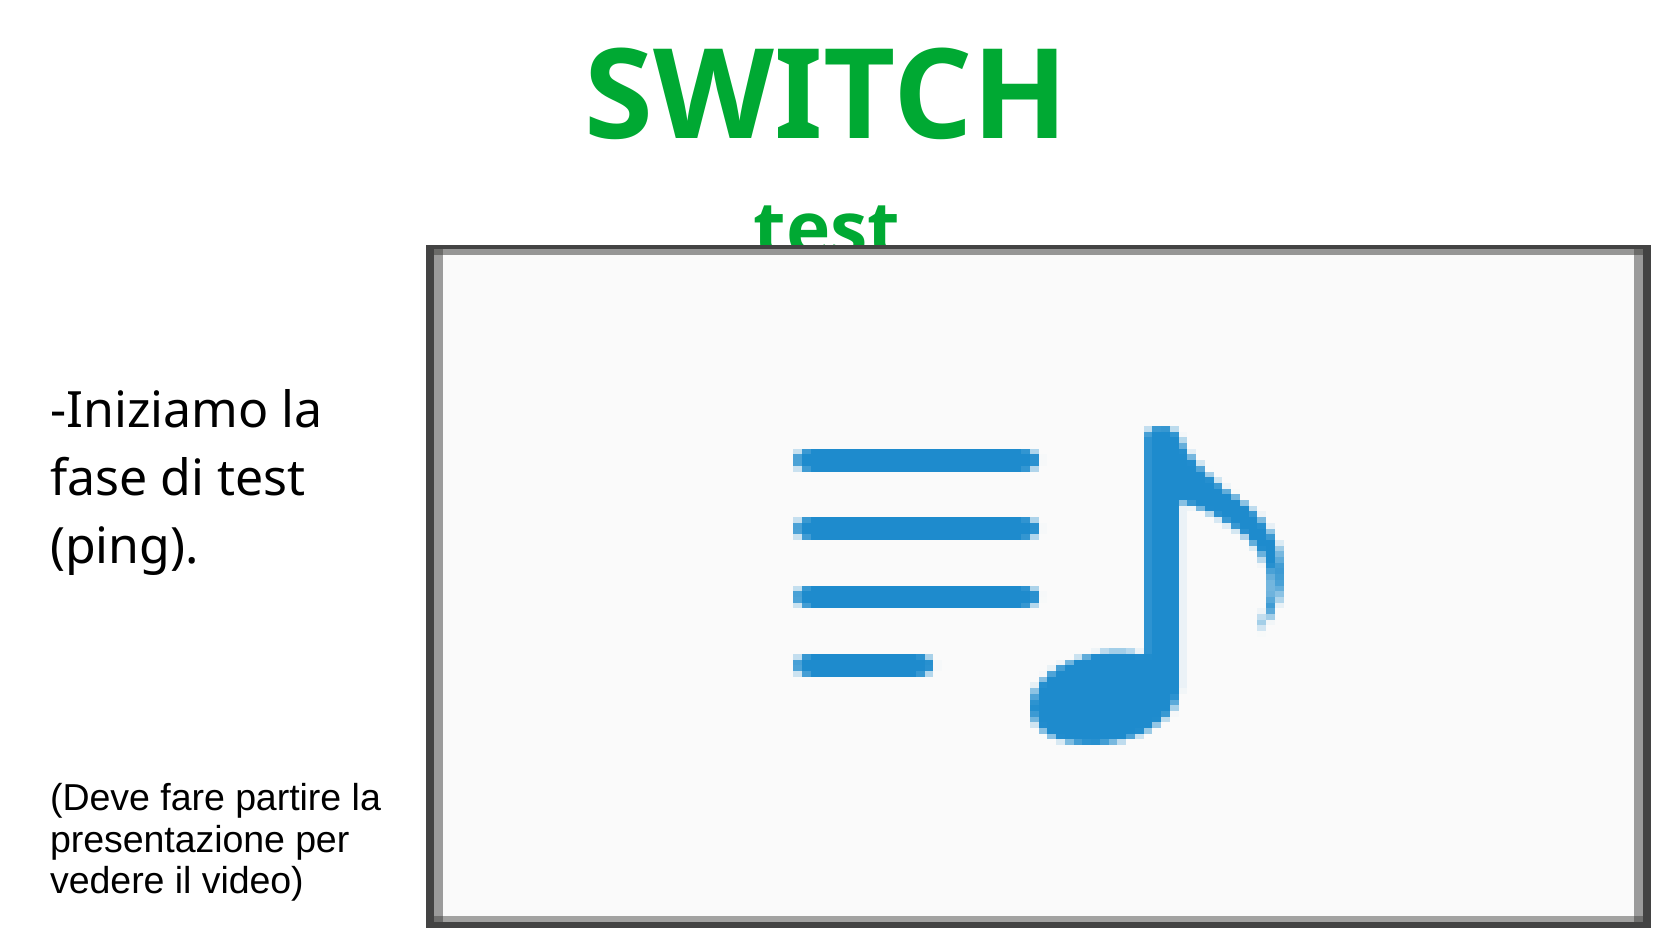

# SWITCH test
-Iniziamo la fase di test (ping).
(Deve fare partire la presentazione per vedere il video)